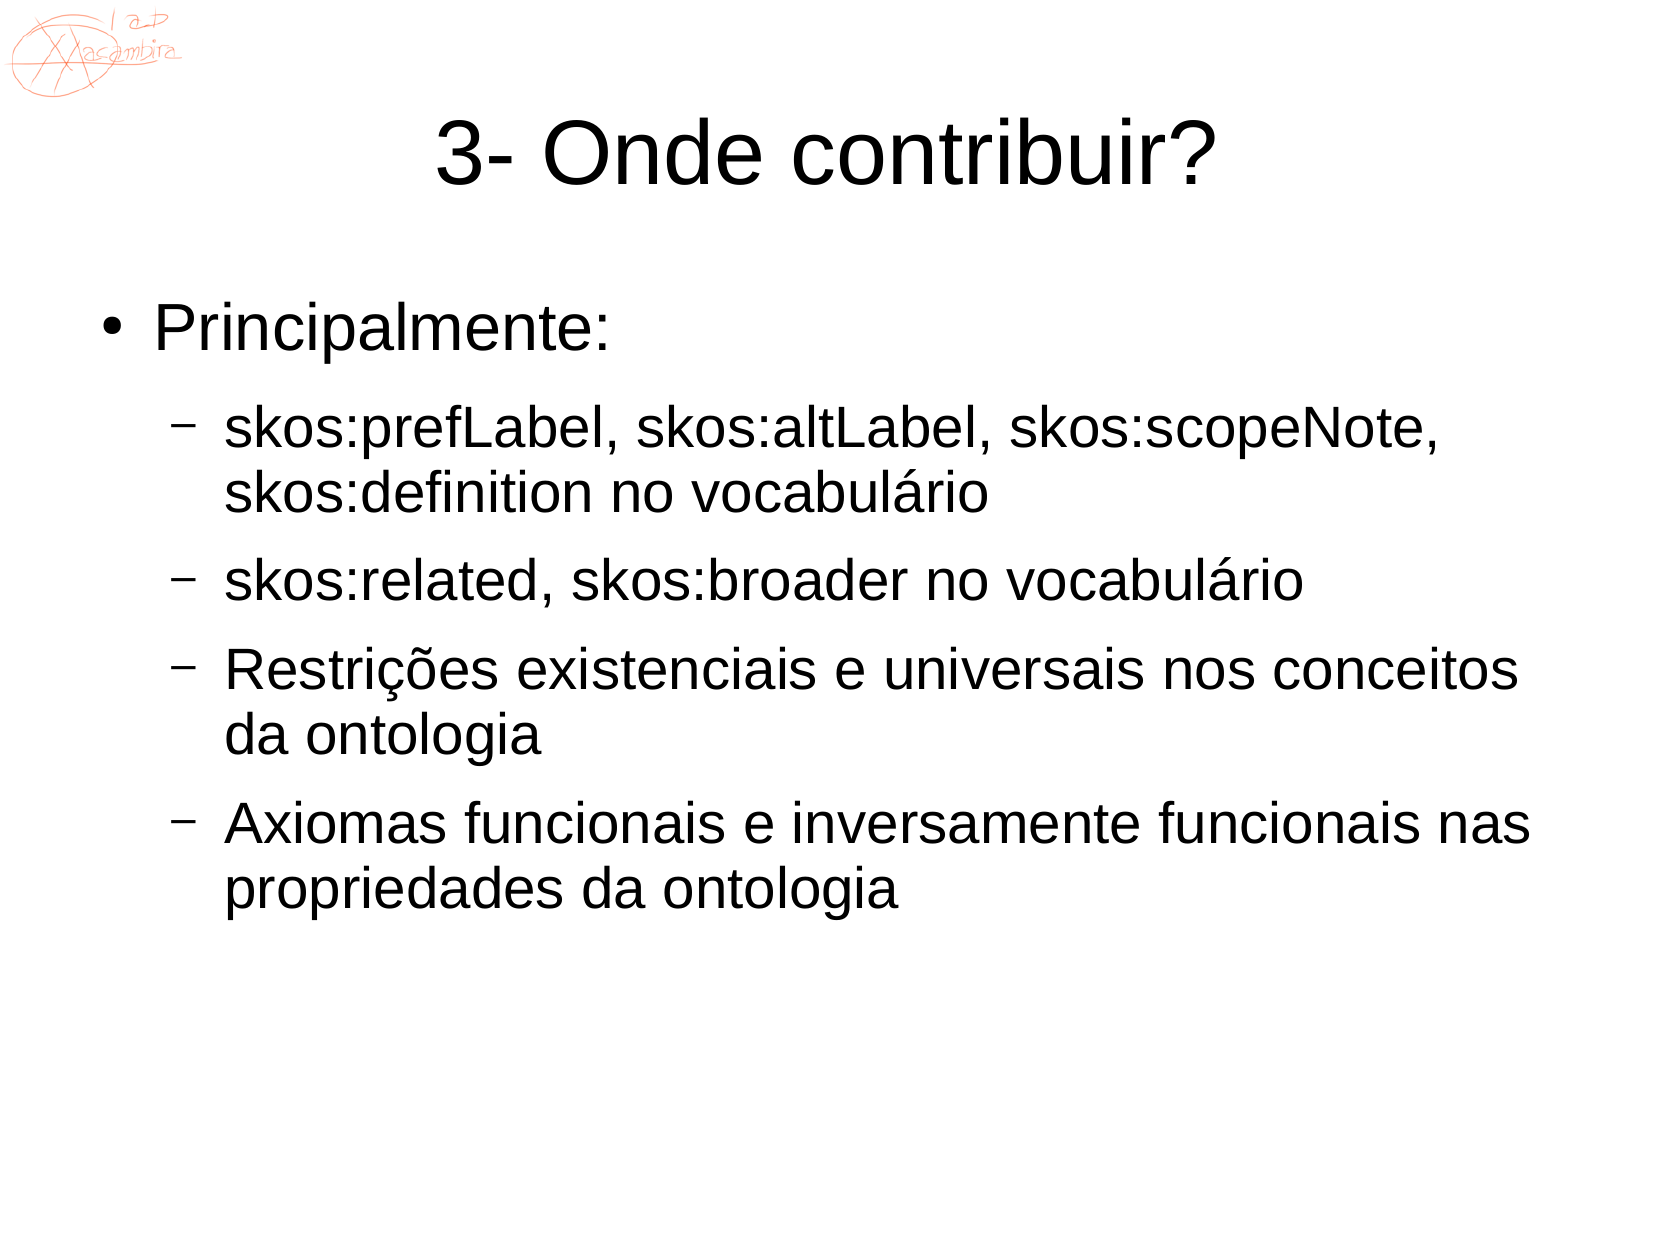

# 3- Onde contribuir?
Principalmente:
skos:prefLabel, skos:altLabel, skos:scopeNote, skos:definition no vocabulário
skos:related, skos:broader no vocabulário
Restrições existenciais e universais nos conceitos da ontologia
Axiomas funcionais e inversamente funcionais nas propriedades da ontologia